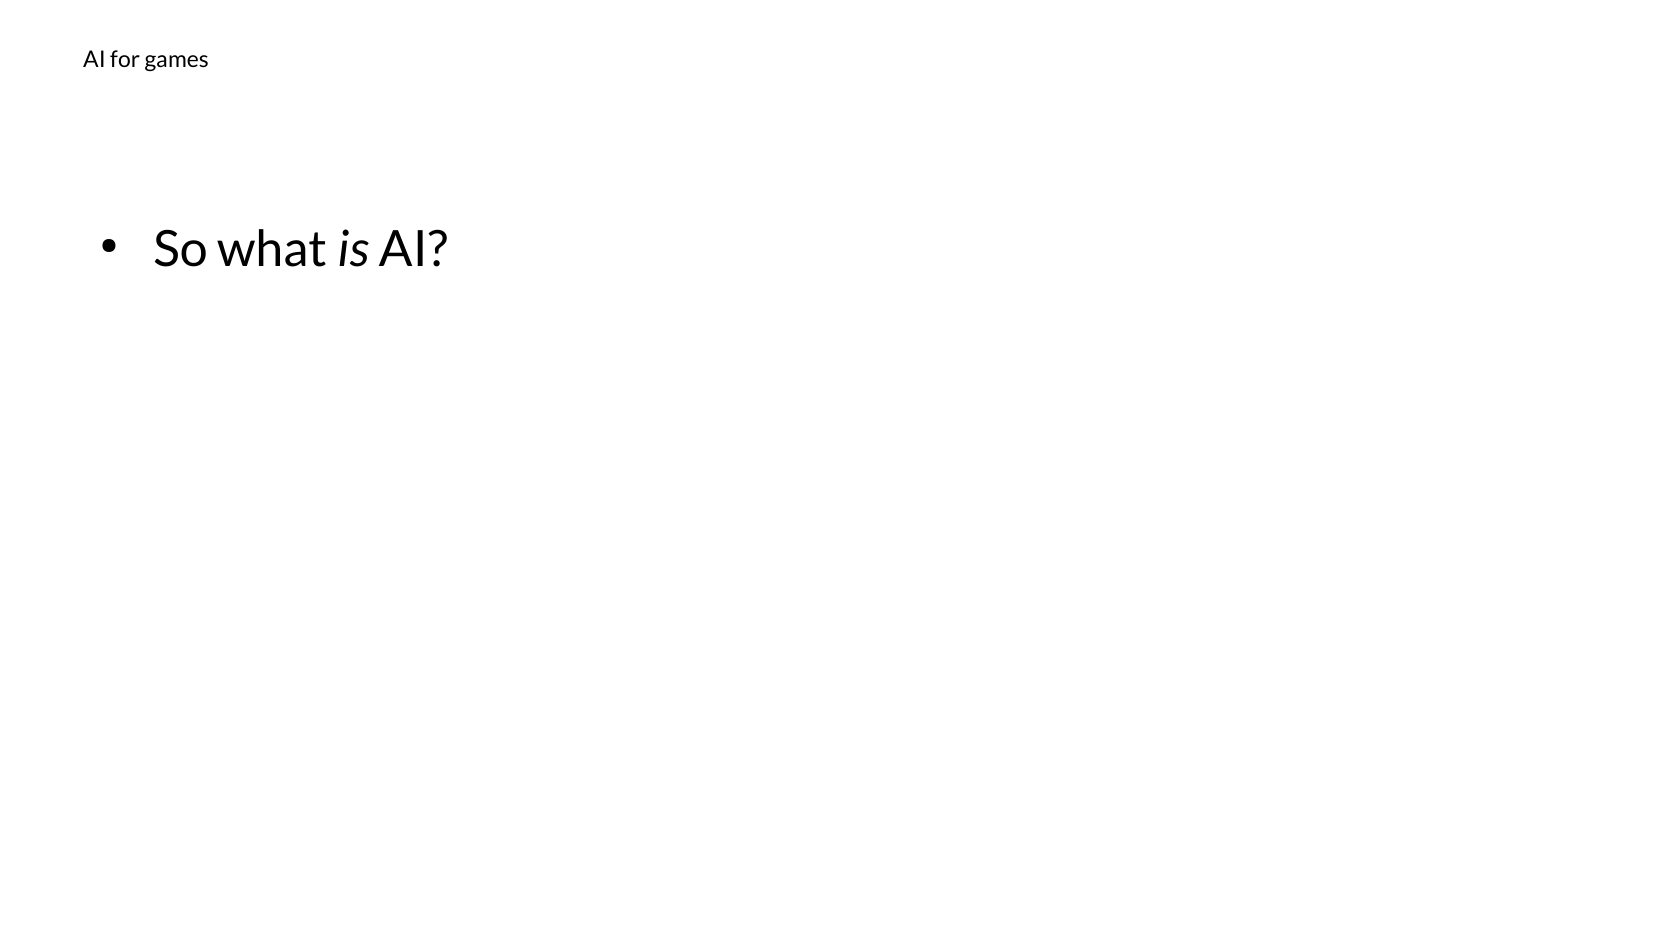

# AI for games
So what is AI?